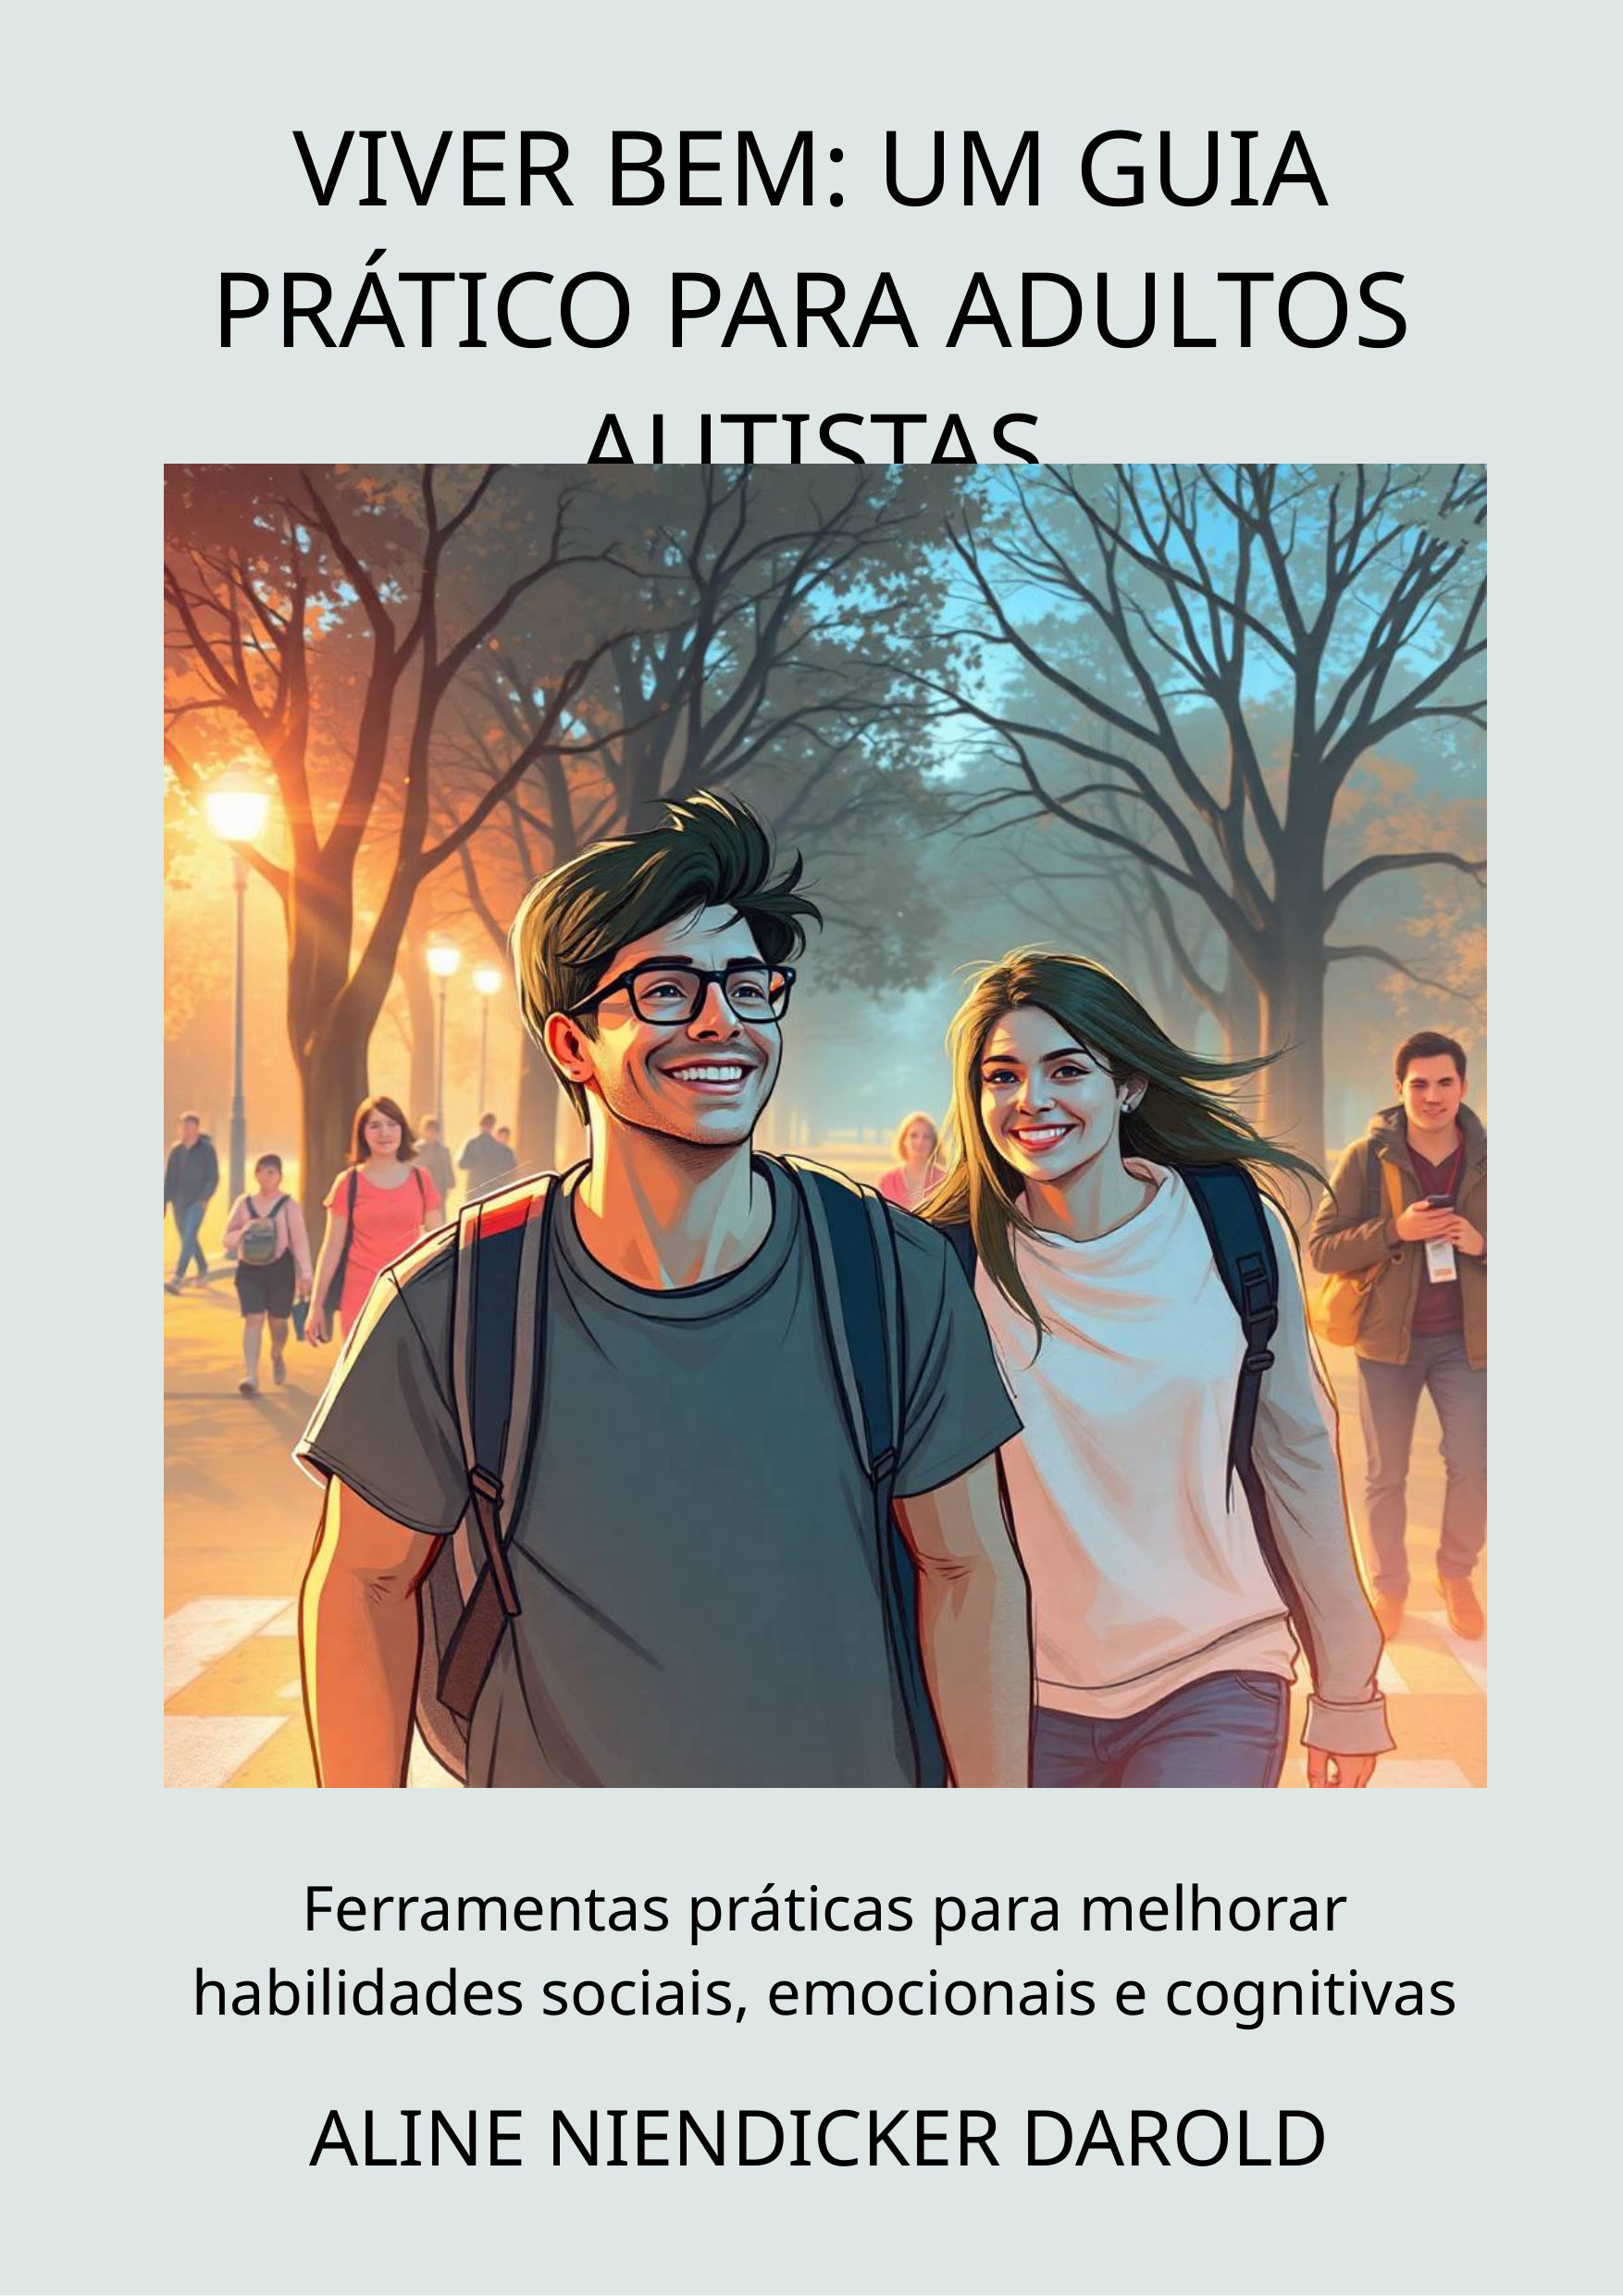

Viver Bem: Um Guia Prático para Adultos Autistas
Ferramentas práticas para melhorar habilidades sociais, emocionais e cognitivas
Aline niendicker darold